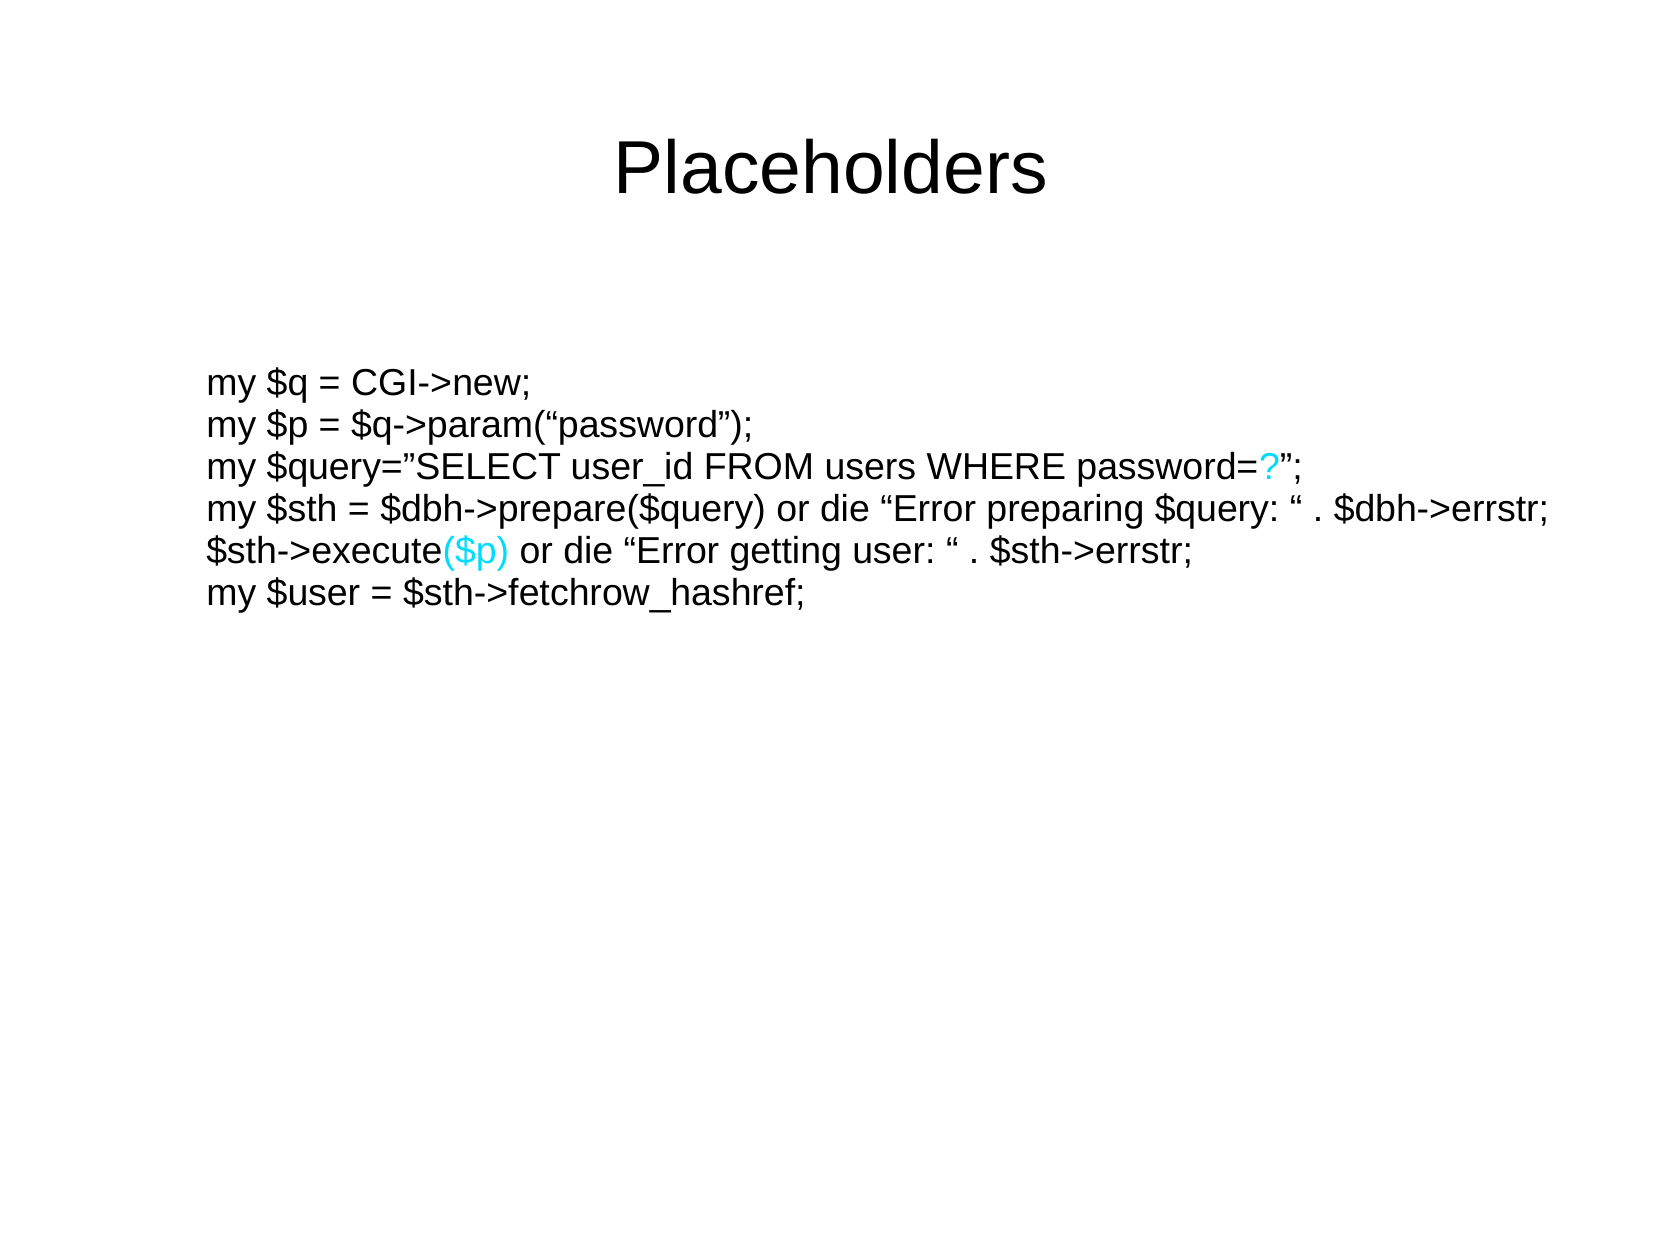

Placeholders
my $q = CGI->new;
my $p = $q->param(“password”);
my $query=”SELECT user_id FROM users WHERE password=?”;
my $sth = $dbh->prepare($query) or die “Error preparing $query: “ . $dbh->errstr;
$sth->execute($p) or die “Error getting user: “ . $sth->errstr;
my $user = $sth->fetchrow_hashref;